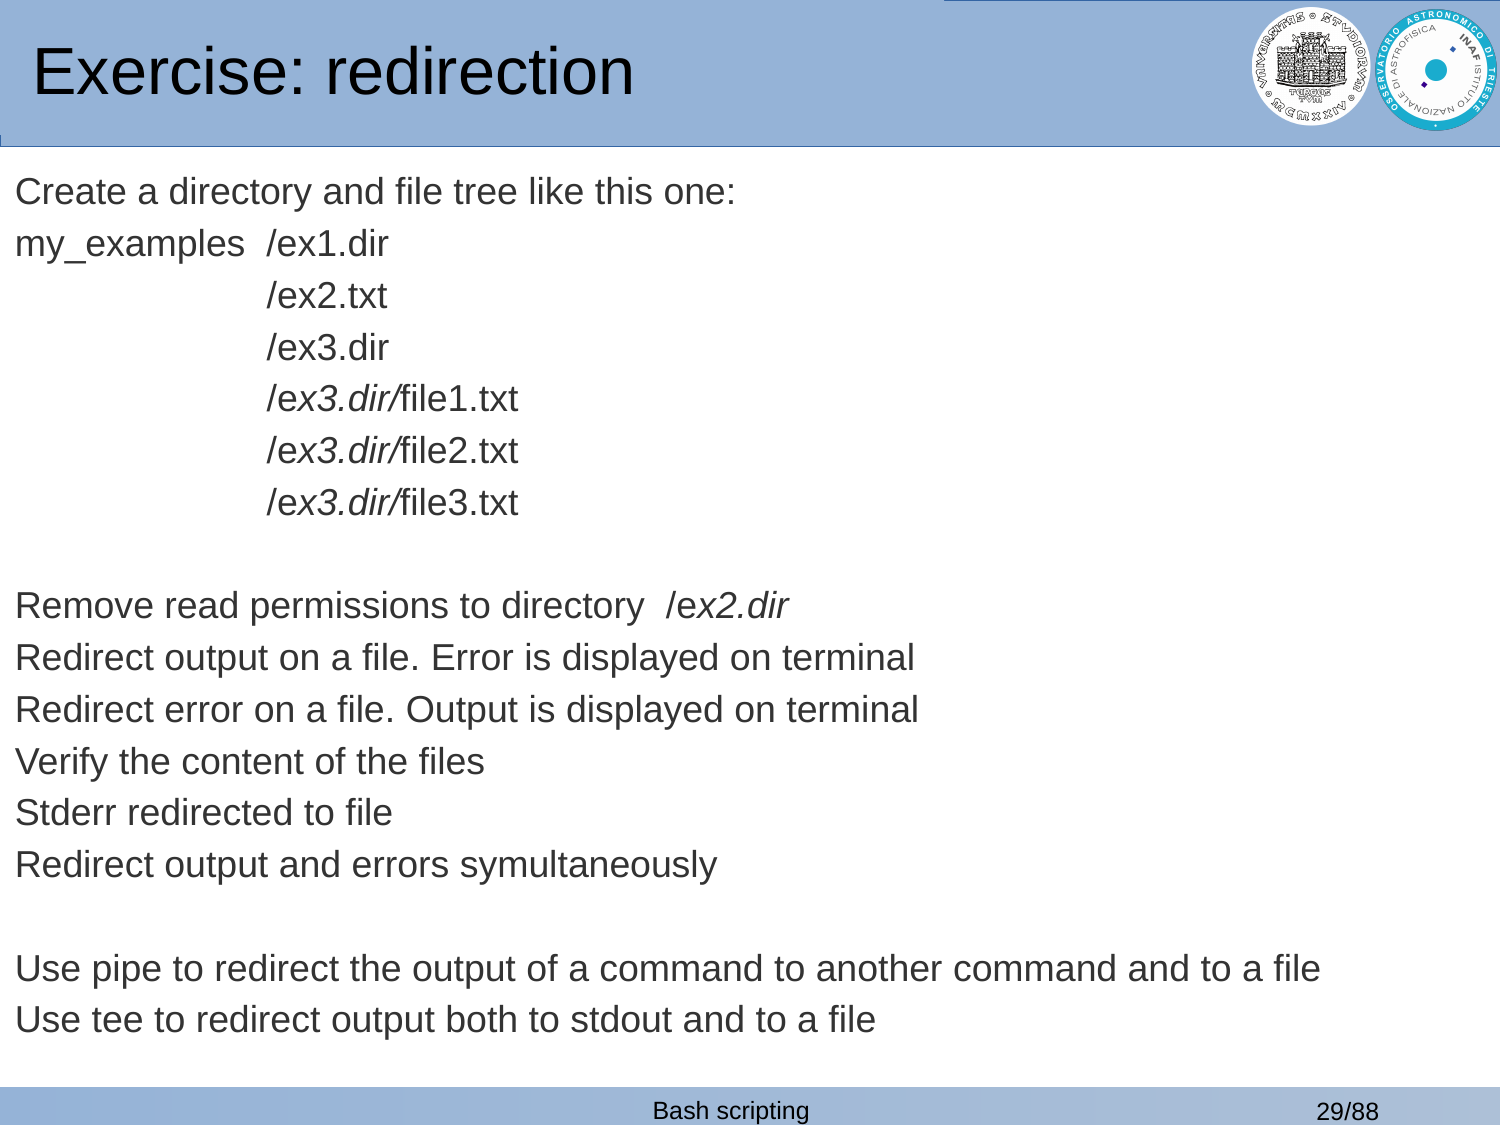

# Traditional service delivery
Exercise: redirection
Create a directory and file tree like this one:
my_examples /ex1.dir
 /ex2.txt
 /ex3.dir
 /ex3.dir/file1.txt
 /ex3.dir/file2.txt
 /ex3.dir/file3.txt
Remove read permissions to directory /ex2.dir
Redirect output on a file. Error is displayed on terminal
Redirect error on a file. Output is displayed on terminal
Verify the content of the files
Stderr redirected to file
Redirect output and errors symultaneously
Use pipe to redirect the output of a command to another command and to a file
Use tee to redirect output both to stdout and to a file